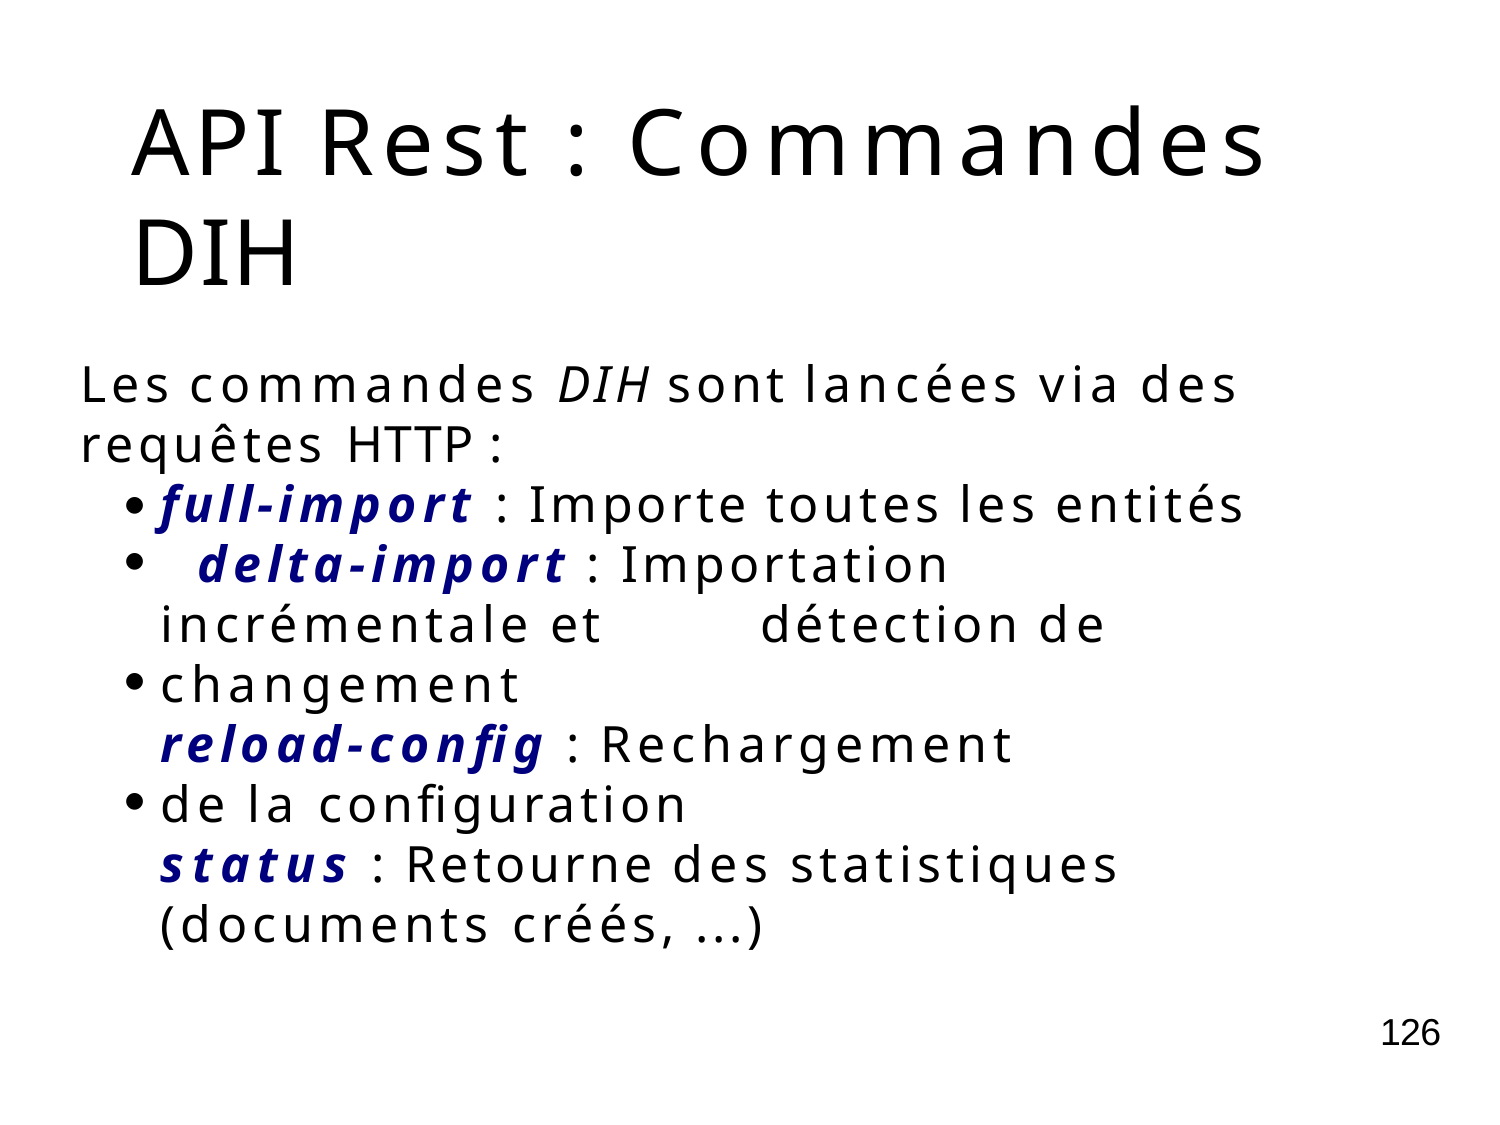

# API Rest : Commandes DIH
Les commandes DIH sont lancées via des requêtes HTTP :
full-import : Importe toutes les entités 	delta-import : Importation incrémentale et 	détection de changement
reload-config : Rechargement de la configuration
status : Retourne des statistiques (documents créés, ...)
●
●
●
126